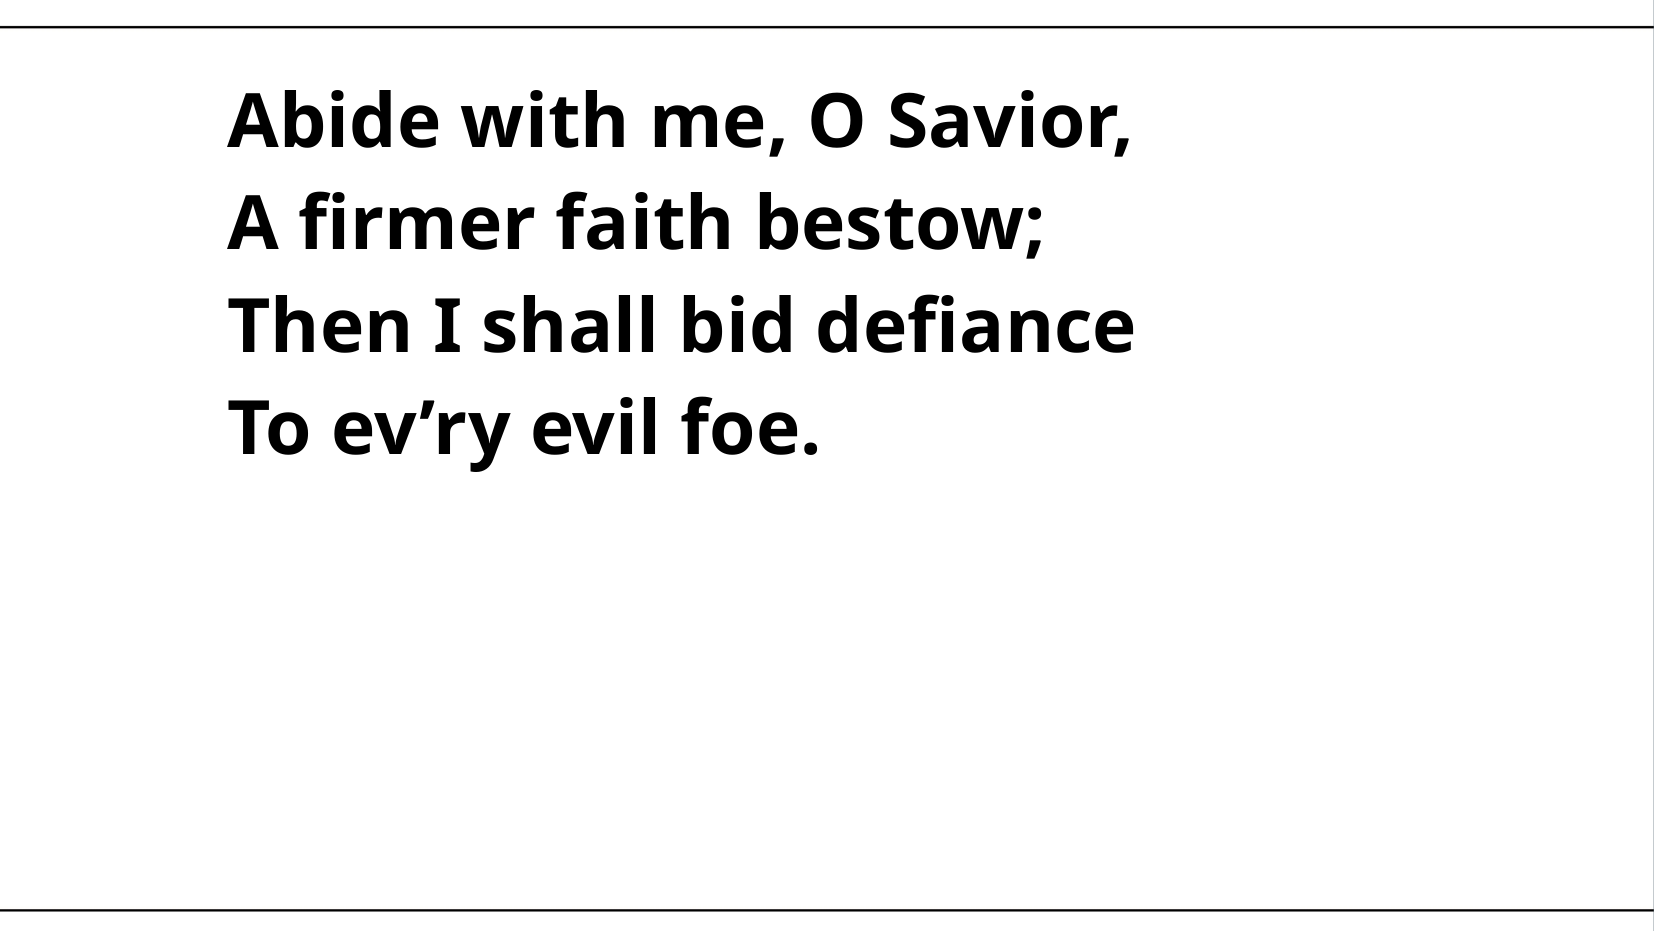

Abide with me, O Savior,
 A firmer faith bestow;
 Then I shall bid defiance
 To ev’ry evil foe.